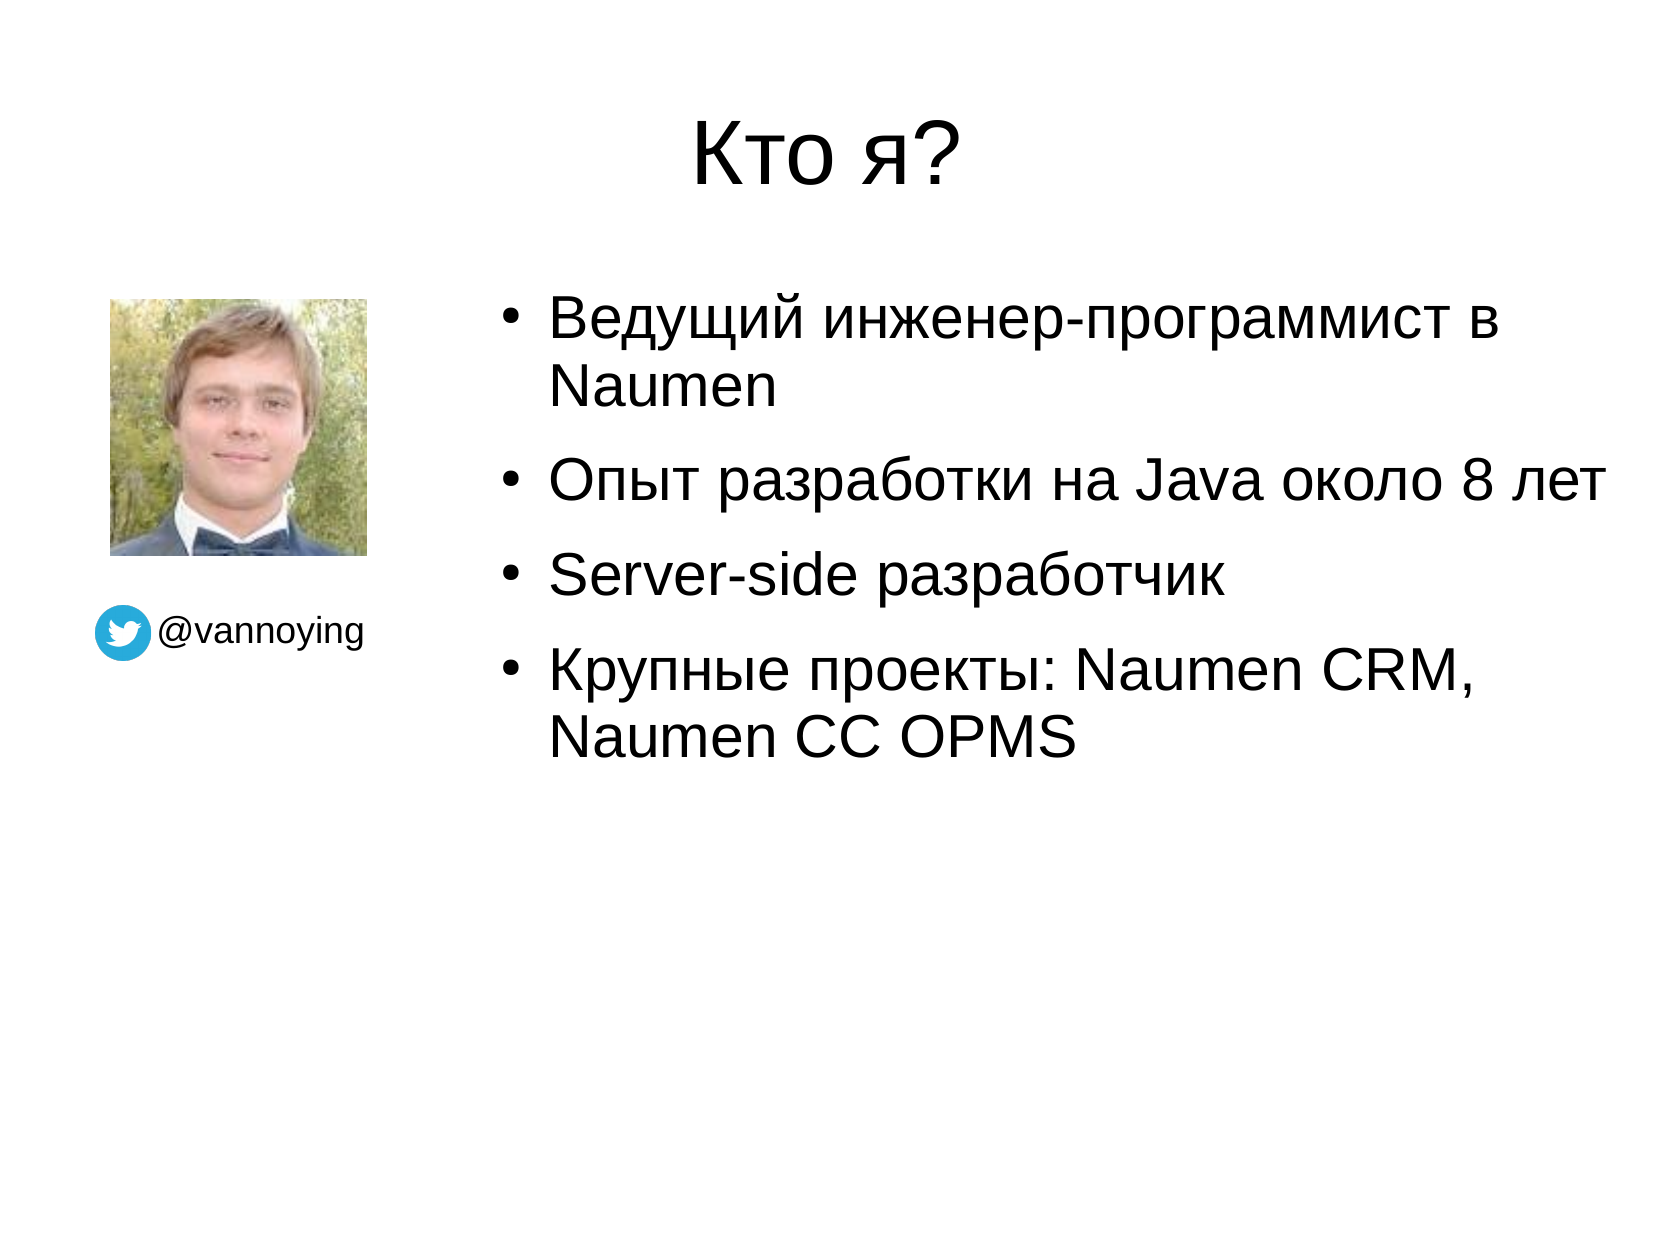

# Кто я?
Ведущий инженер-программист в Naumen
Опыт разработки на Java около 8 лет
Server-side разработчик
Крупные проекты: Naumen CRM, Naumen CC OPMS
@vannoying